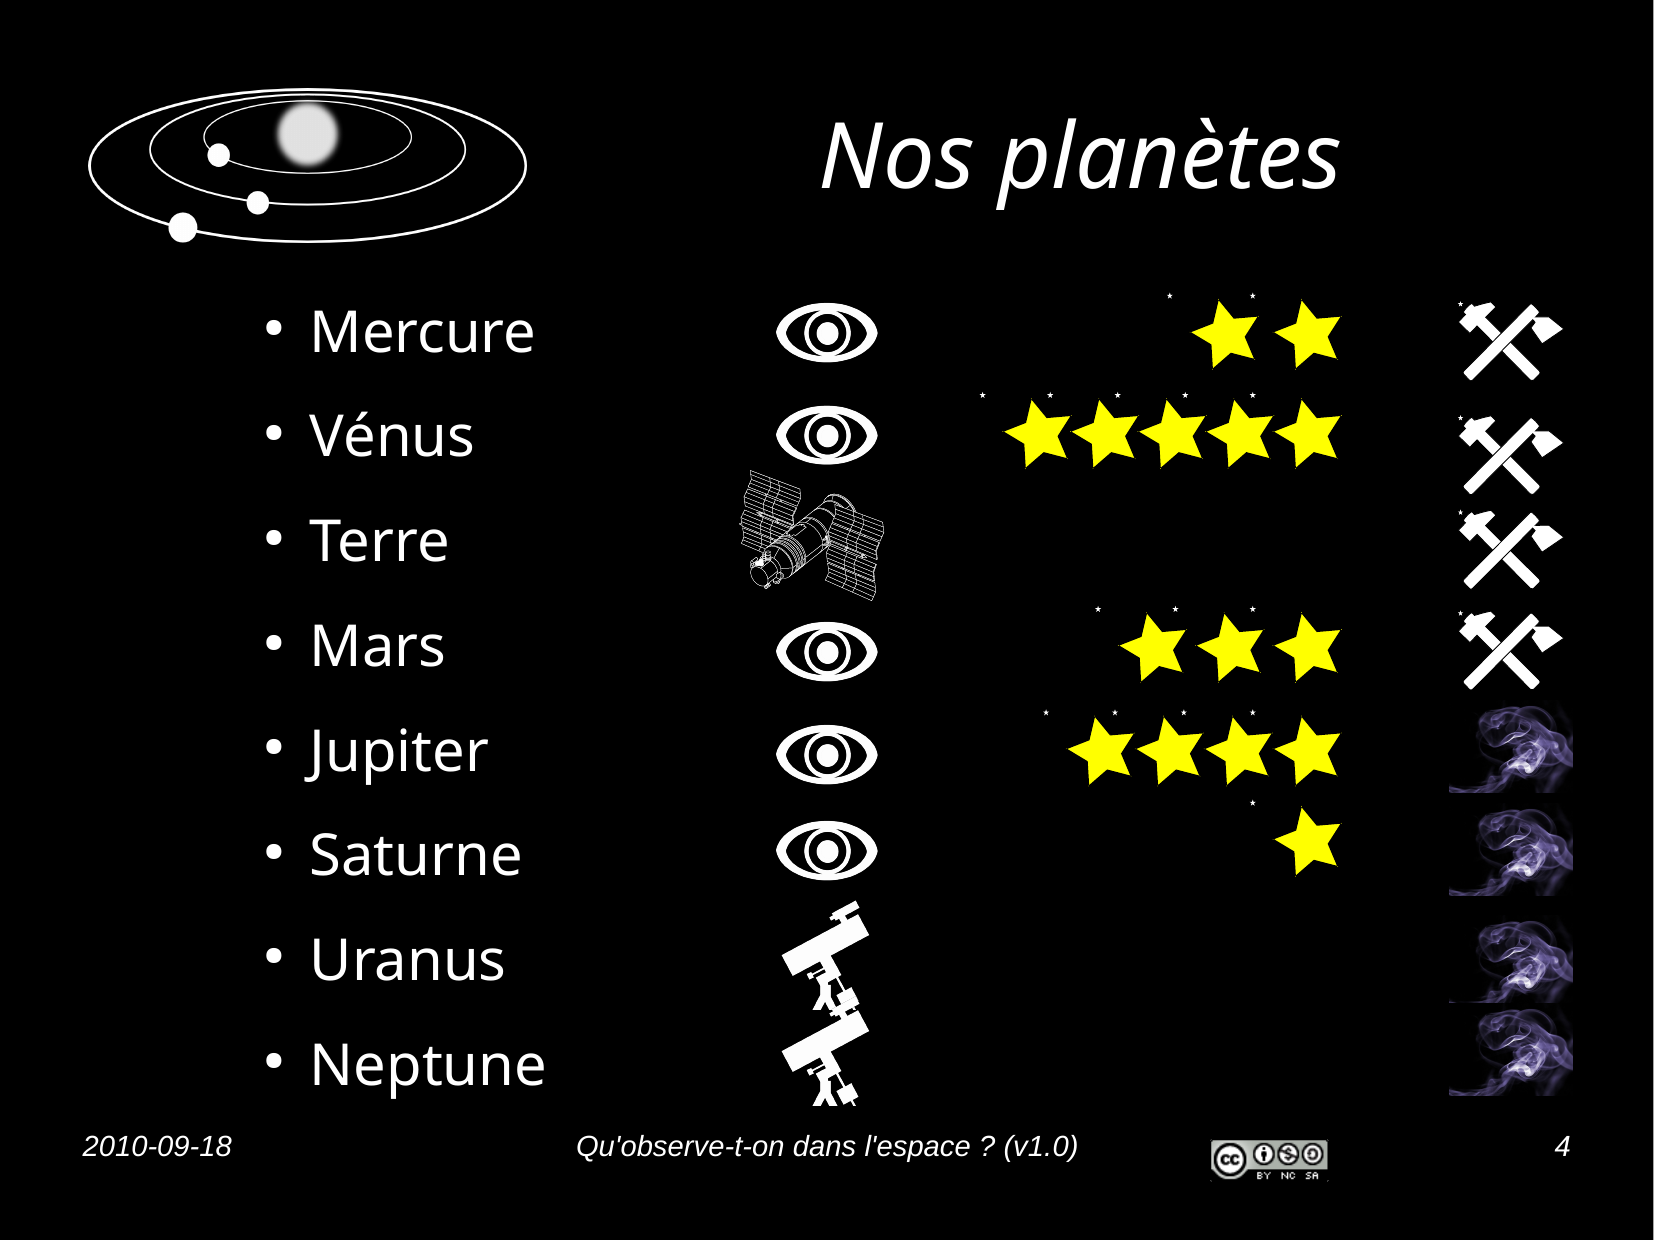

# Nos planètes
Mercure
Vénus
Terre
Mars
Jupiter
Saturne
Uranus
Neptune
2010-09-18
Qu'observe-t-on dans l'espace ? (v1.0)
4